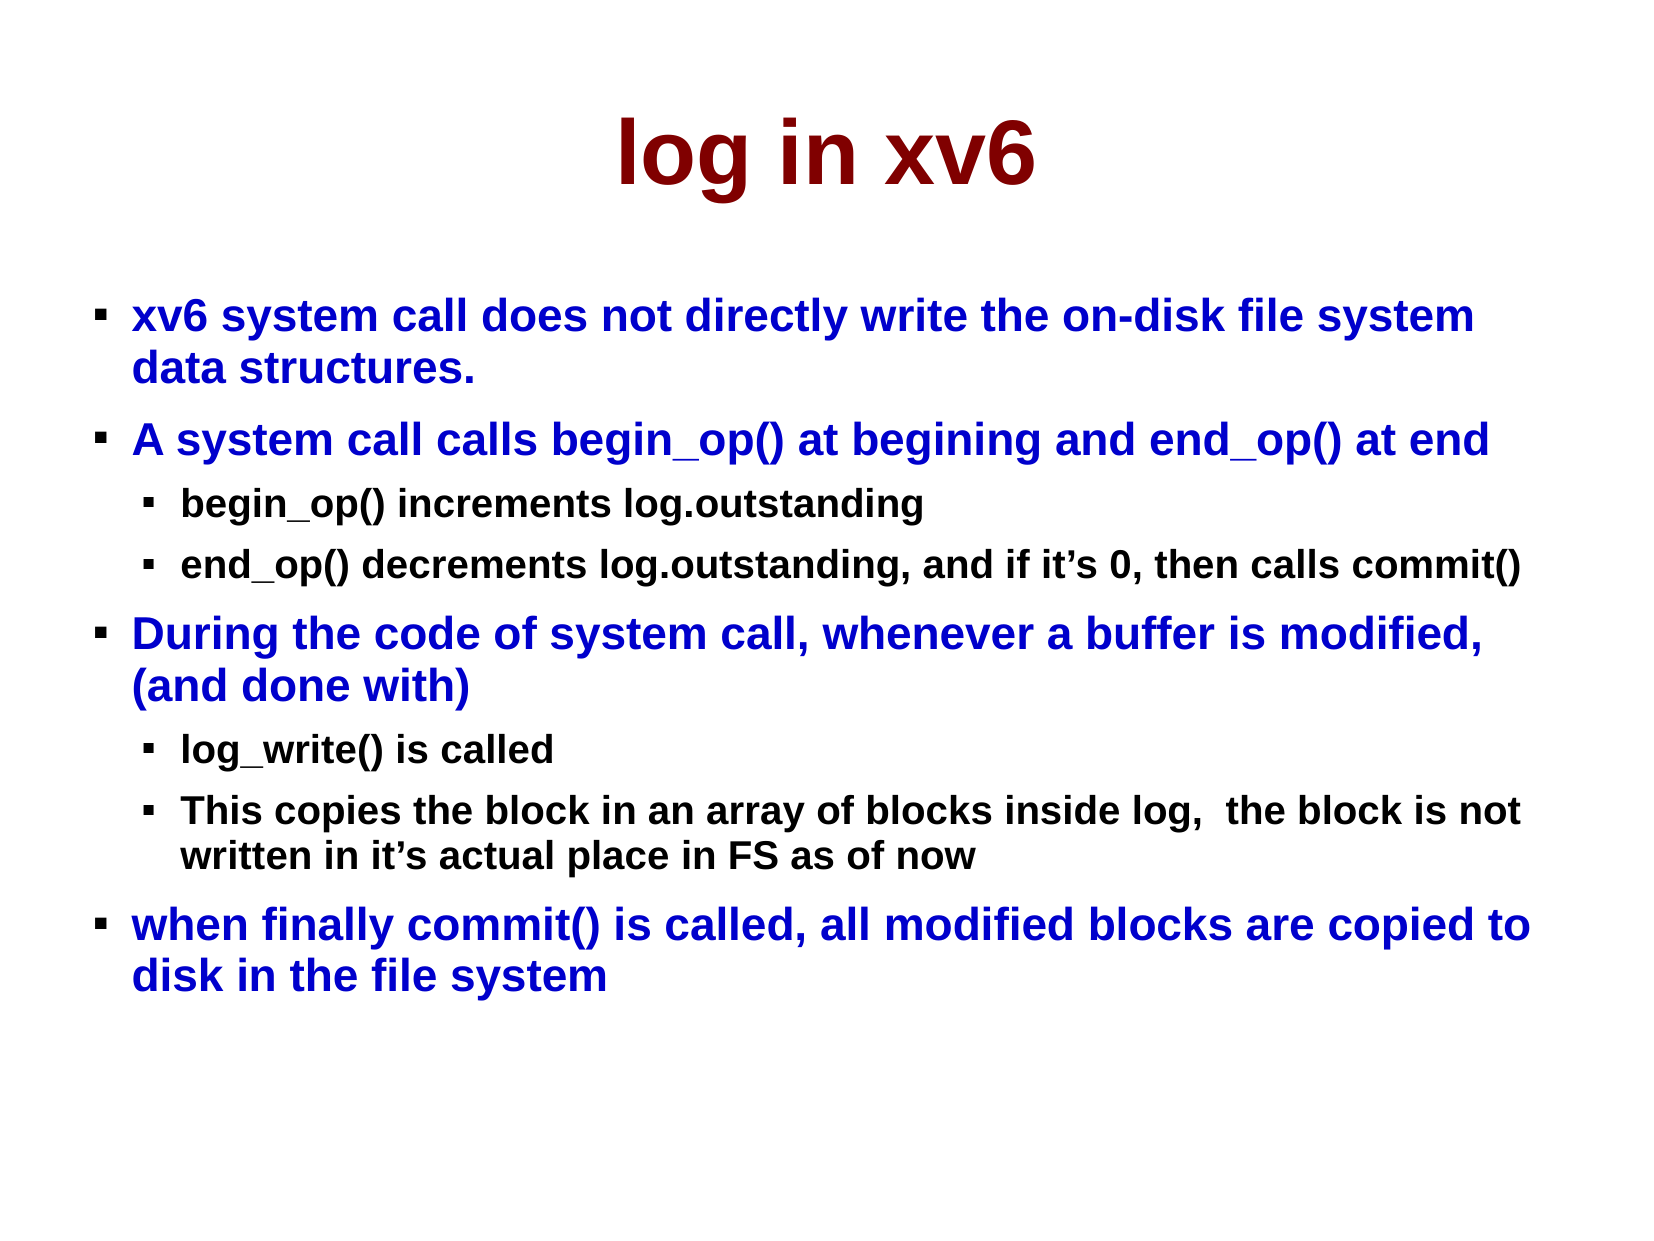

# log in xv6
xv6 system call does not directly write the on-disk file system data structures.
A system call calls begin_op() at begining and end_op() at end
begin_op() increments log.outstanding
end_op() decrements log.outstanding, and if it’s 0, then calls commit()
During the code of system call, whenever a buffer is modified, (and done with)
log_write() is called
This copies the block in an array of blocks inside log, the block is not written in it’s actual place in FS as of now
when finally commit() is called, all modified blocks are copied to disk in the file system